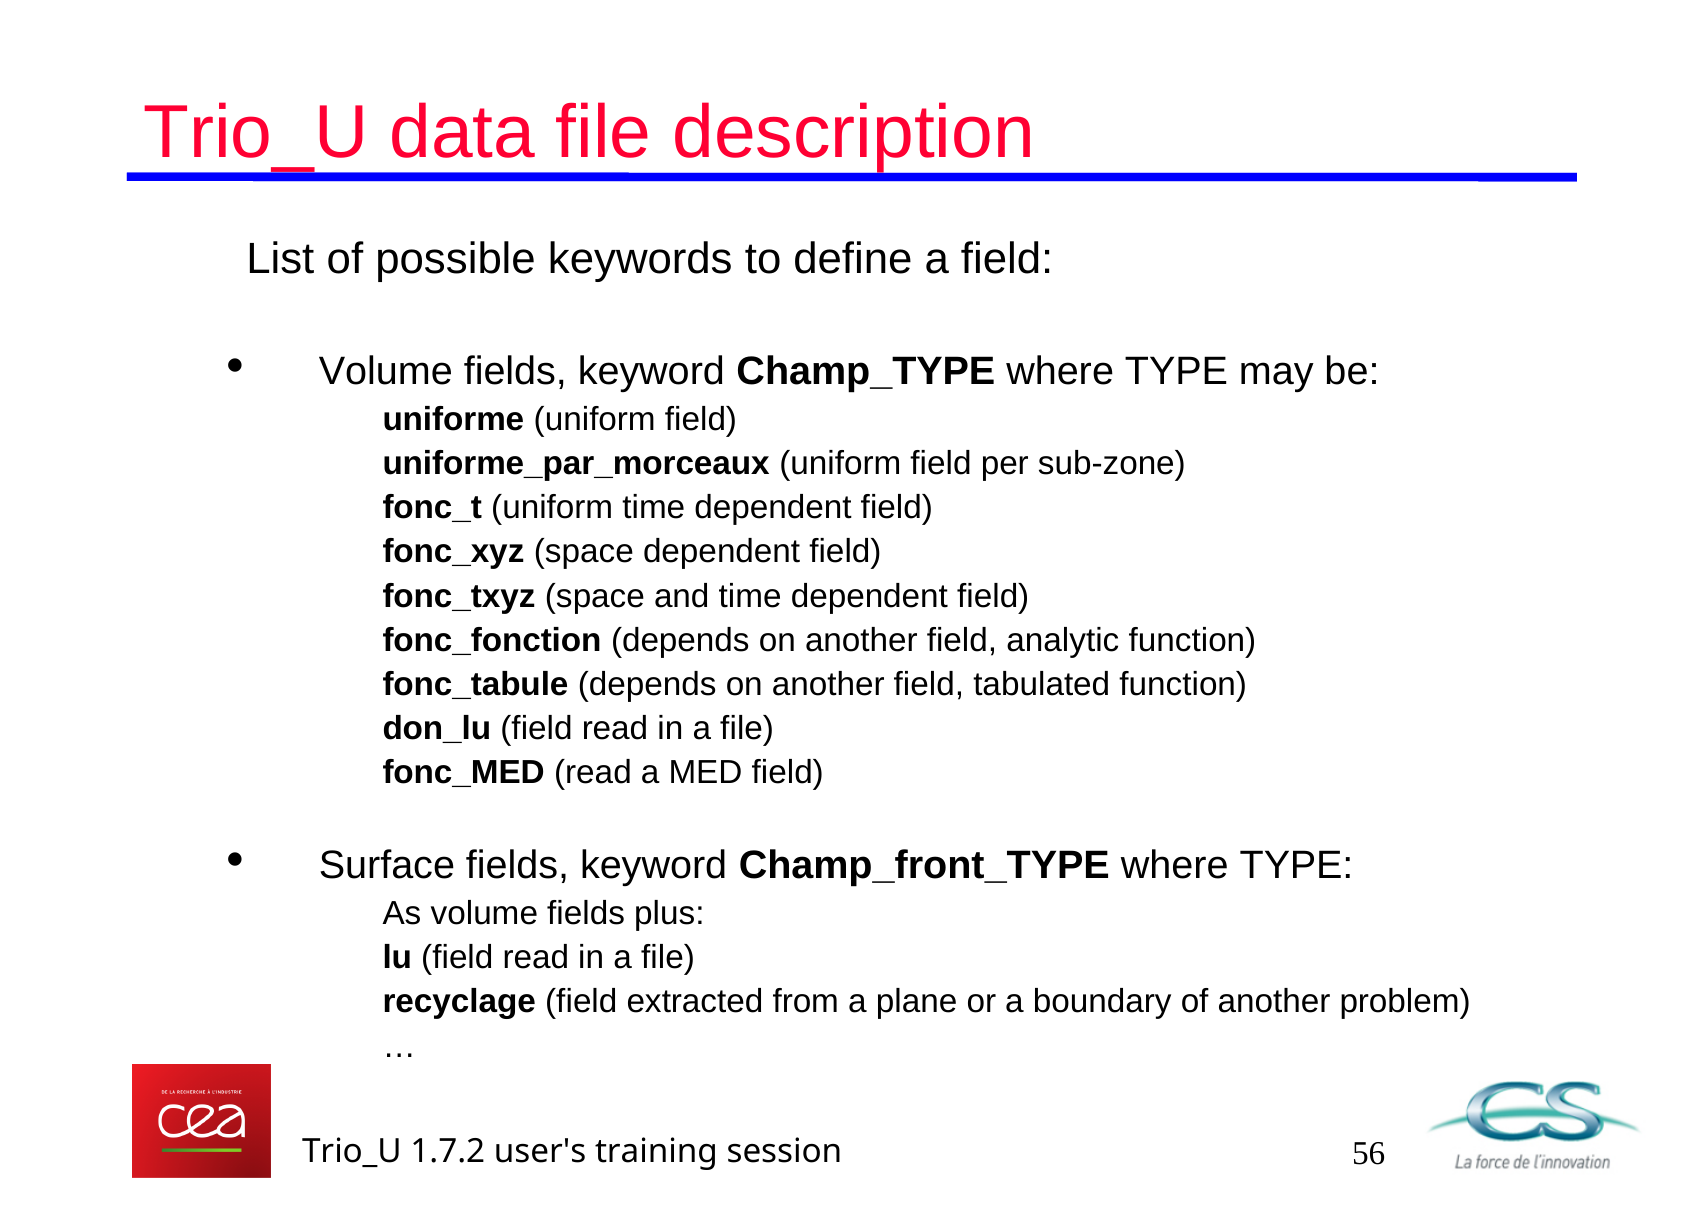

# Trio_U data file description
	List of possible keywords to define a field:
Volume fields, keyword Champ_TYPE where TYPE may be:
uniforme (uniform field)
uniforme_par_morceaux (uniform field per sub-zone)
fonc_t (uniform time dependent field)
fonc_xyz (space dependent field)
fonc_txyz (space and time dependent field)
fonc_fonction (depends on another field, analytic function)
fonc_tabule (depends on another field, tabulated function)
don_lu (field read in a file)
fonc_MED (read a MED field)
Surface fields, keyword Champ_front_TYPE where TYPE:
As volume fields plus:
lu (field read in a file)
recyclage (field extracted from a plane or a boundary of another problem)
…
Trio_U 1.7.2 user's training session
56